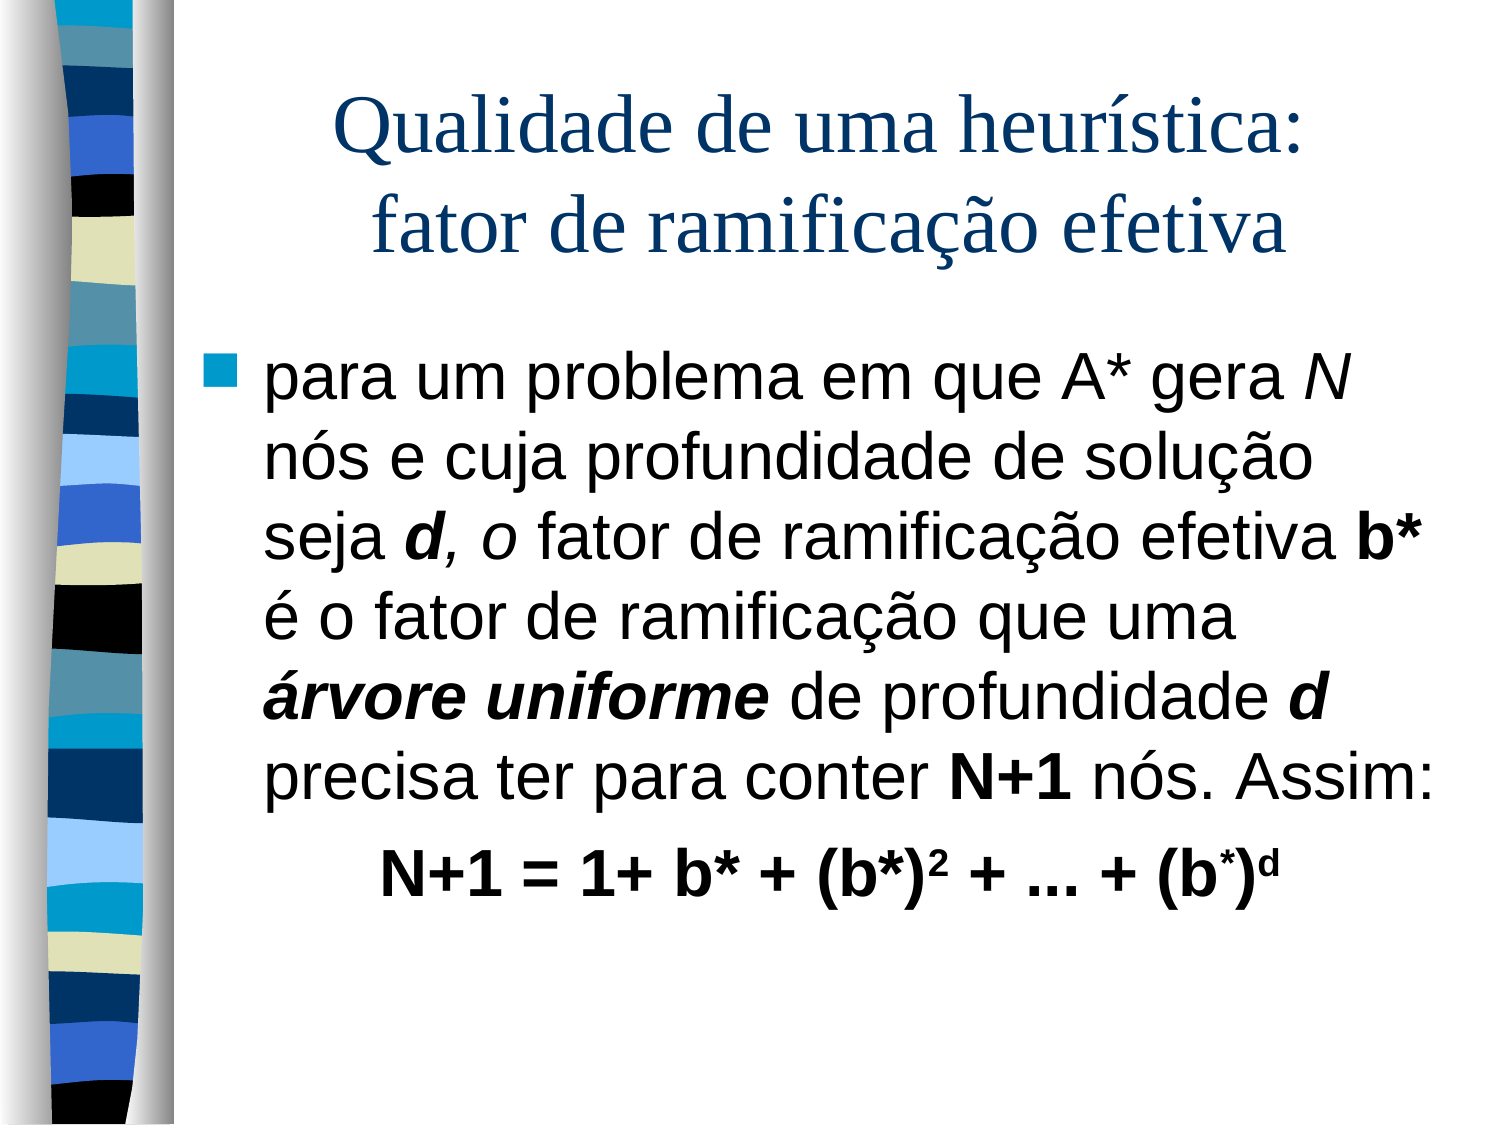

# Qualidade de uma heurística: fator de ramificação efetiva
para um problema em que A* gera N nós e cuja profundidade de solução seja d, o fator de ramificação efetiva b* é o fator de ramificação que uma árvore uniforme de profundidade d precisa ter para conter N+1 nós. Assim:
N+1 = 1+ b* + (b*)2 + ... + (b*)d